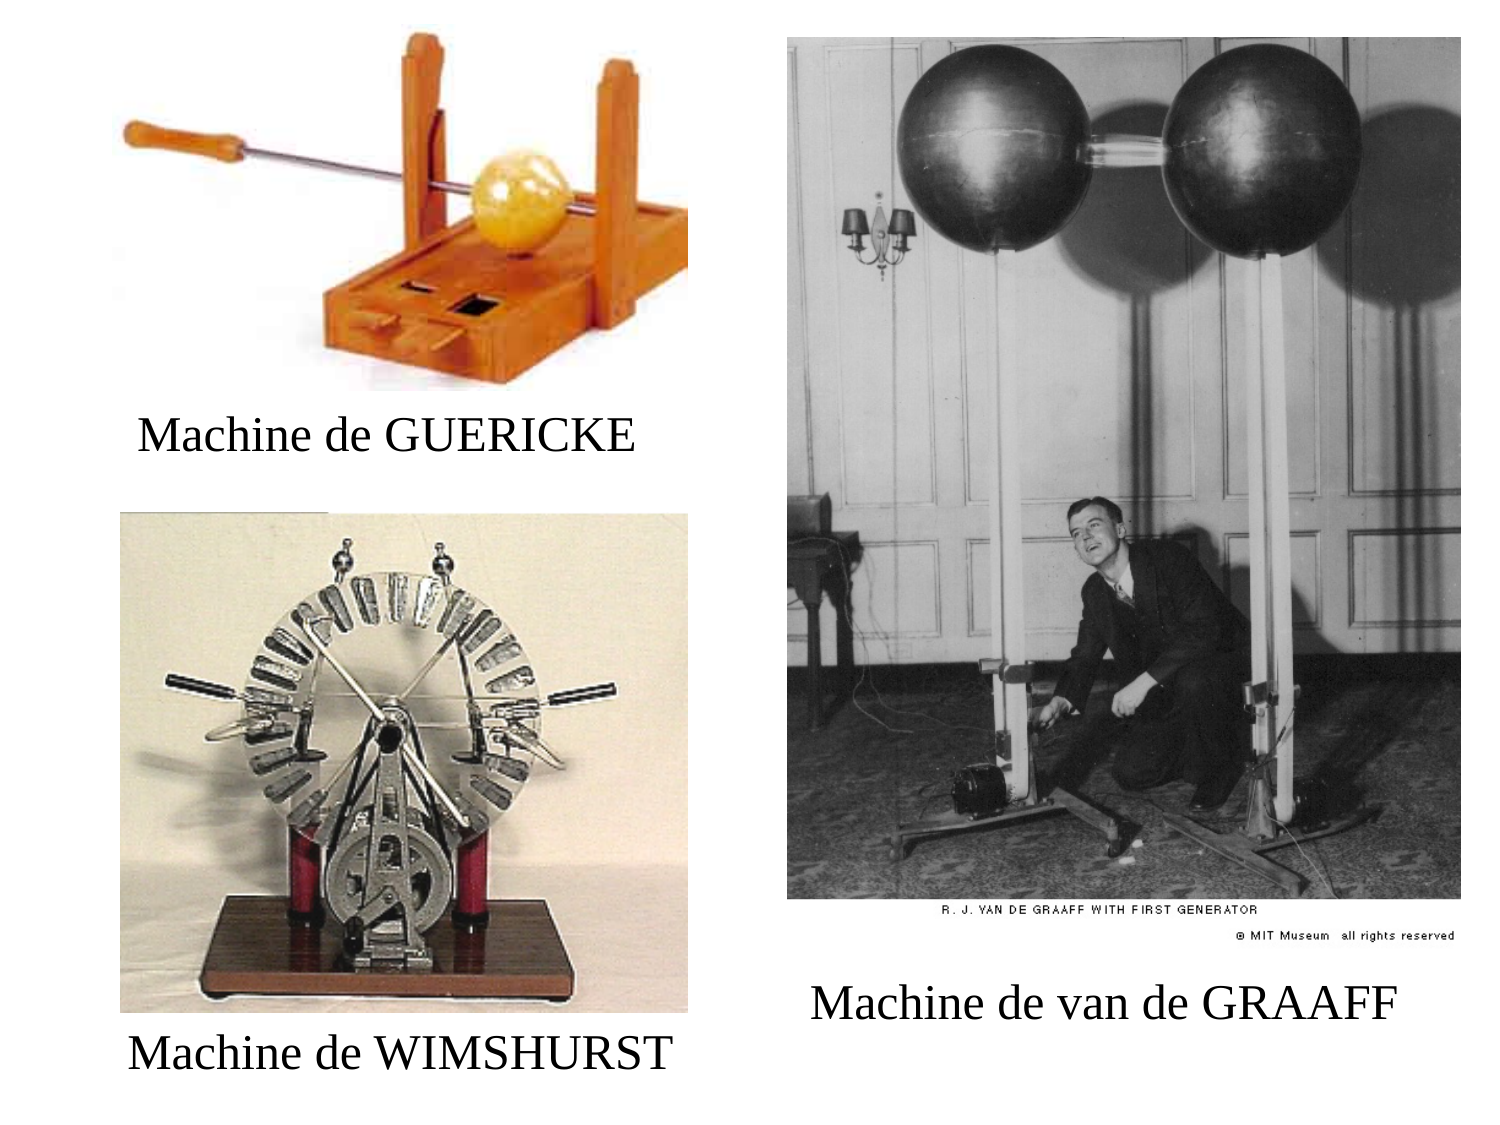

Machine de GUERICKE
Machine de van de GRAAFF
Machine de WIMSHURST